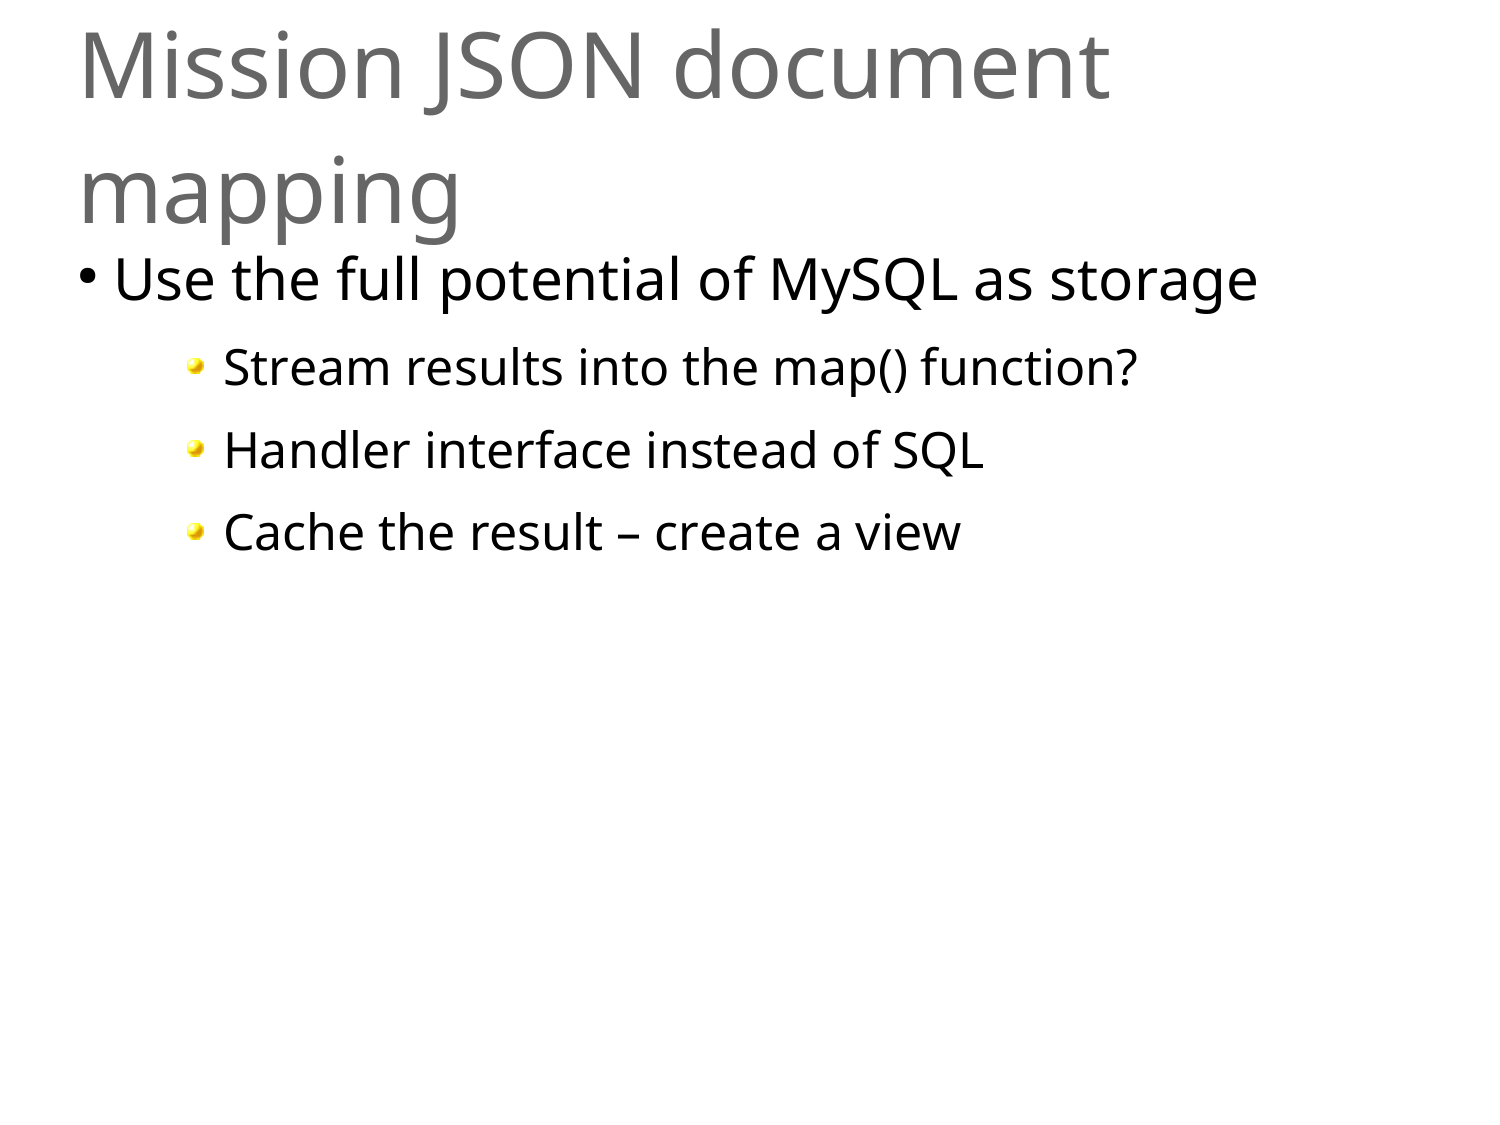

Mission JSON document mapping
# Use the full potential of MySQL as storage
Stream results into the map() function?
Handler interface instead of SQL
Cache the result – create a view